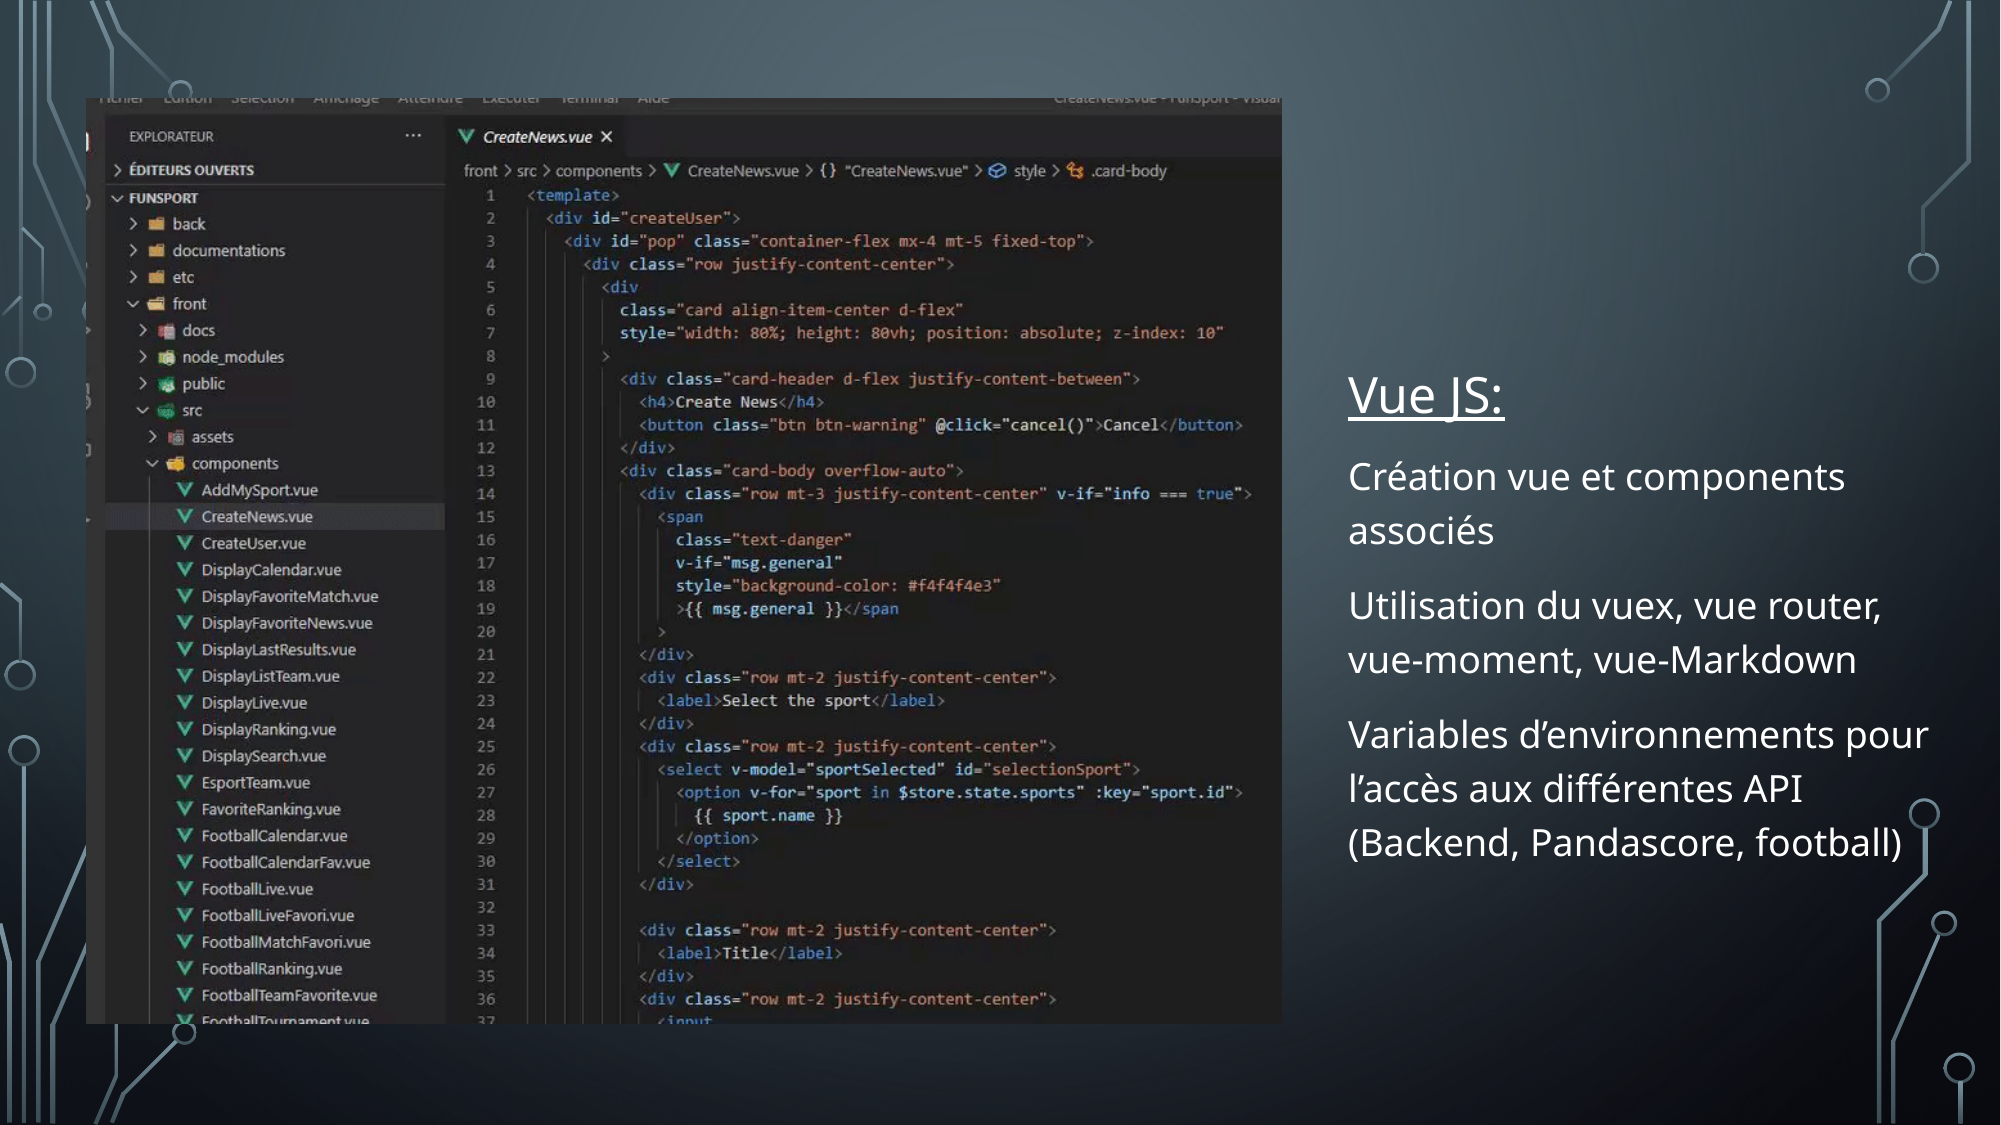

# Frontend
Vue JS:
Création vue et components associés
Utilisation du vuex, vue router, vue-moment, vue-Markdown
Variables d’environnements pour l’accès aux différentes API (Backend, Pandascore, football)